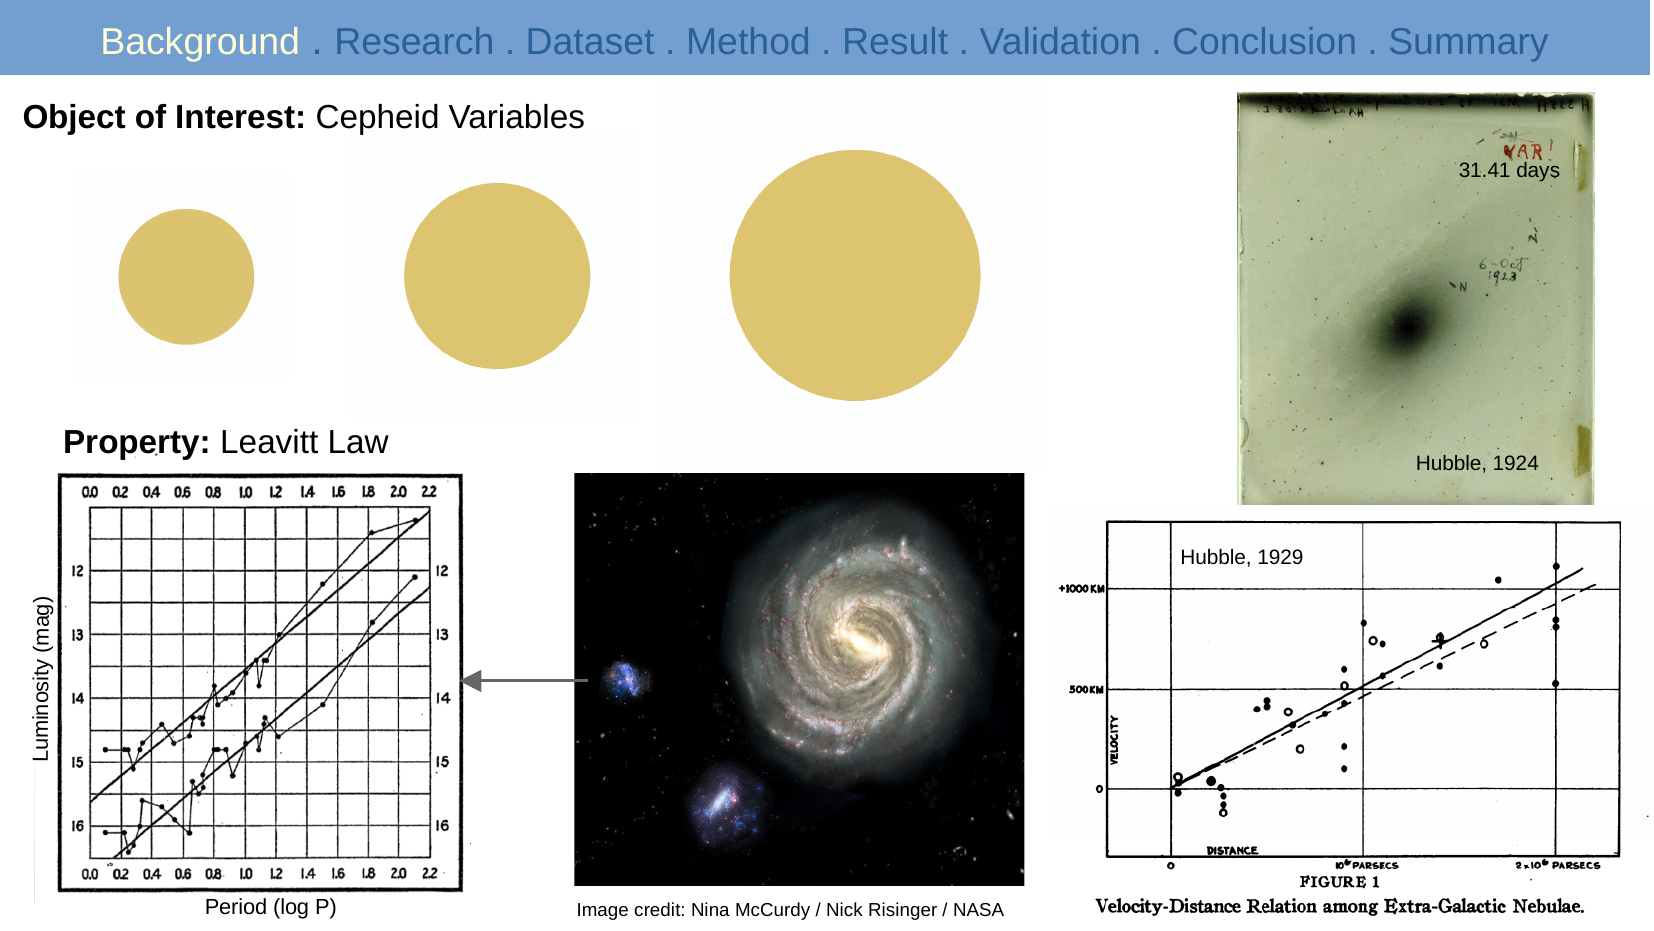

Background . Research . Dataset . Method . Result . Validation . Conclusion . Summary
Object of Interest: Cepheid Variables
31.41 days
Property: Leavitt Law
Hubble, 1924
Hubble, 1929
Luminosity (mag)
3
Period (log P)
 Image credit: Nina McCurdy / Nick Risinger / NASA